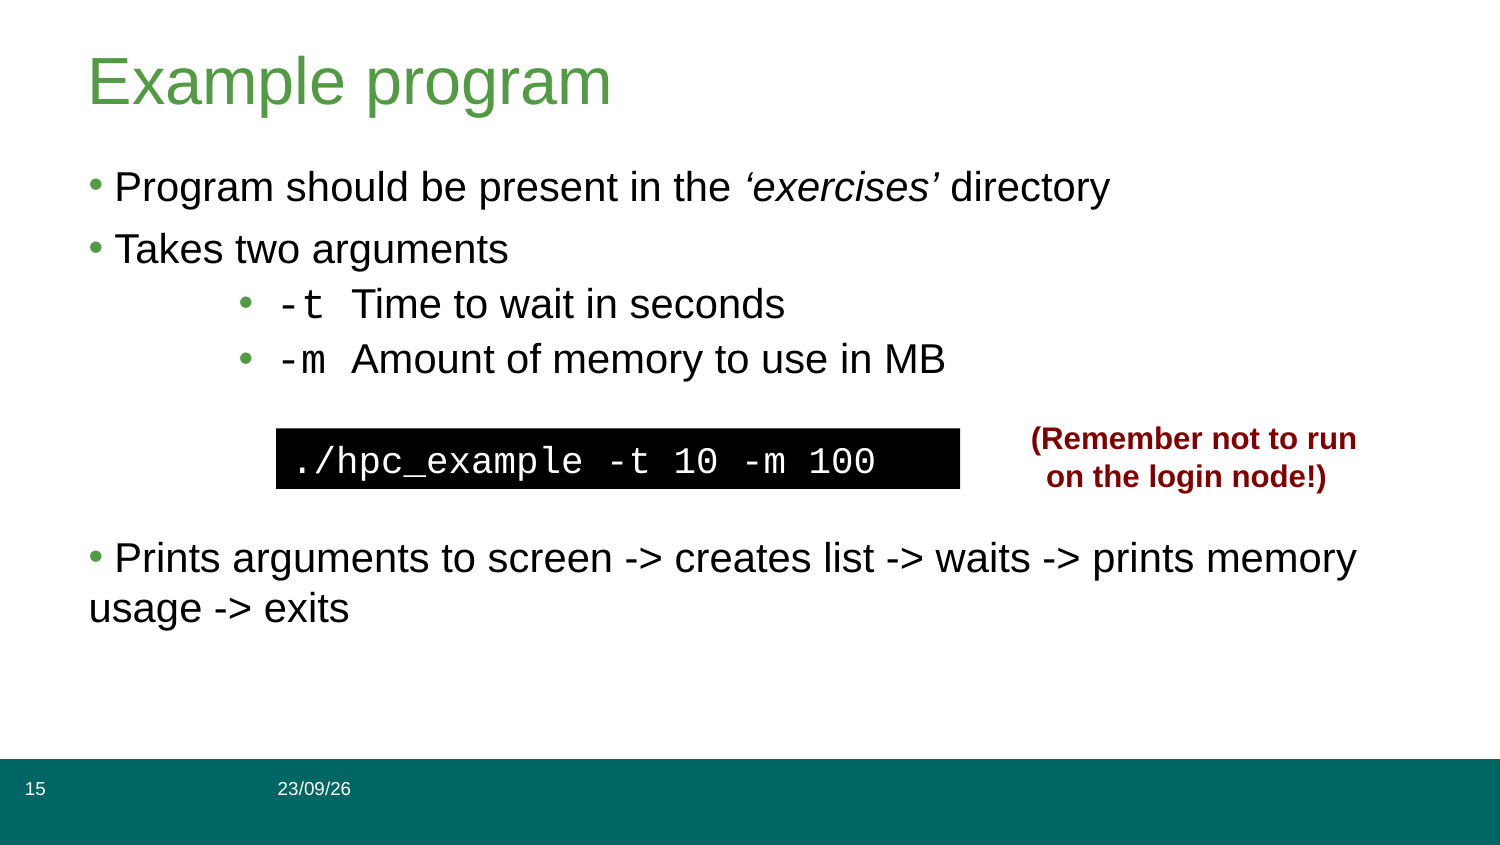

# Example program
 Program should be present in the ‘exercises’ directory
 Takes two arguments
-t Time to wait in seconds
-m Amount of memory to use in MB
 Prints arguments to screen -> creates list -> waits -> prints memory usage -> exits
(Remember not to run on the login node!)
./hpc_example -t 10 -m 100